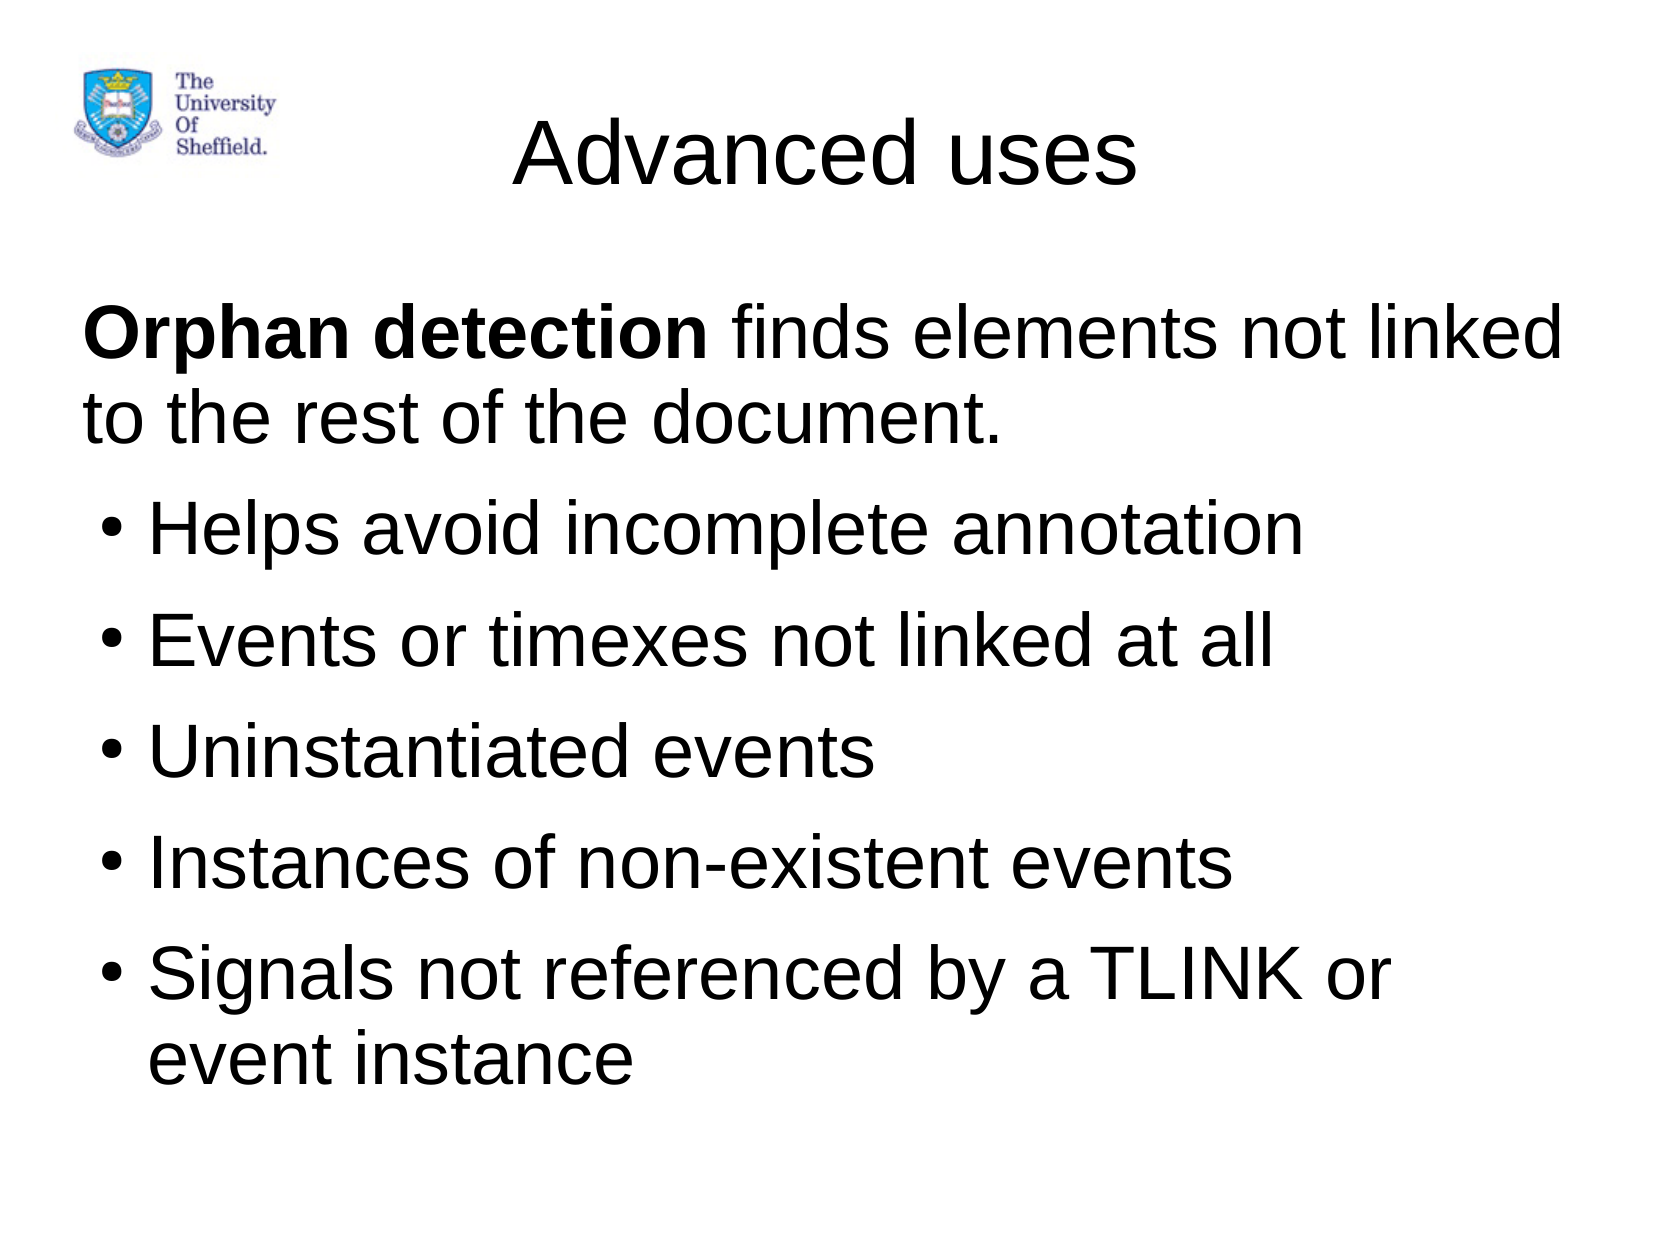

# Advanced uses
Orphan detection finds elements not linked to the rest of the document.
Helps avoid incomplete annotation
Events or timexes not linked at all
Uninstantiated events
Instances of non-existent events
Signals not referenced by a TLINK or event instance